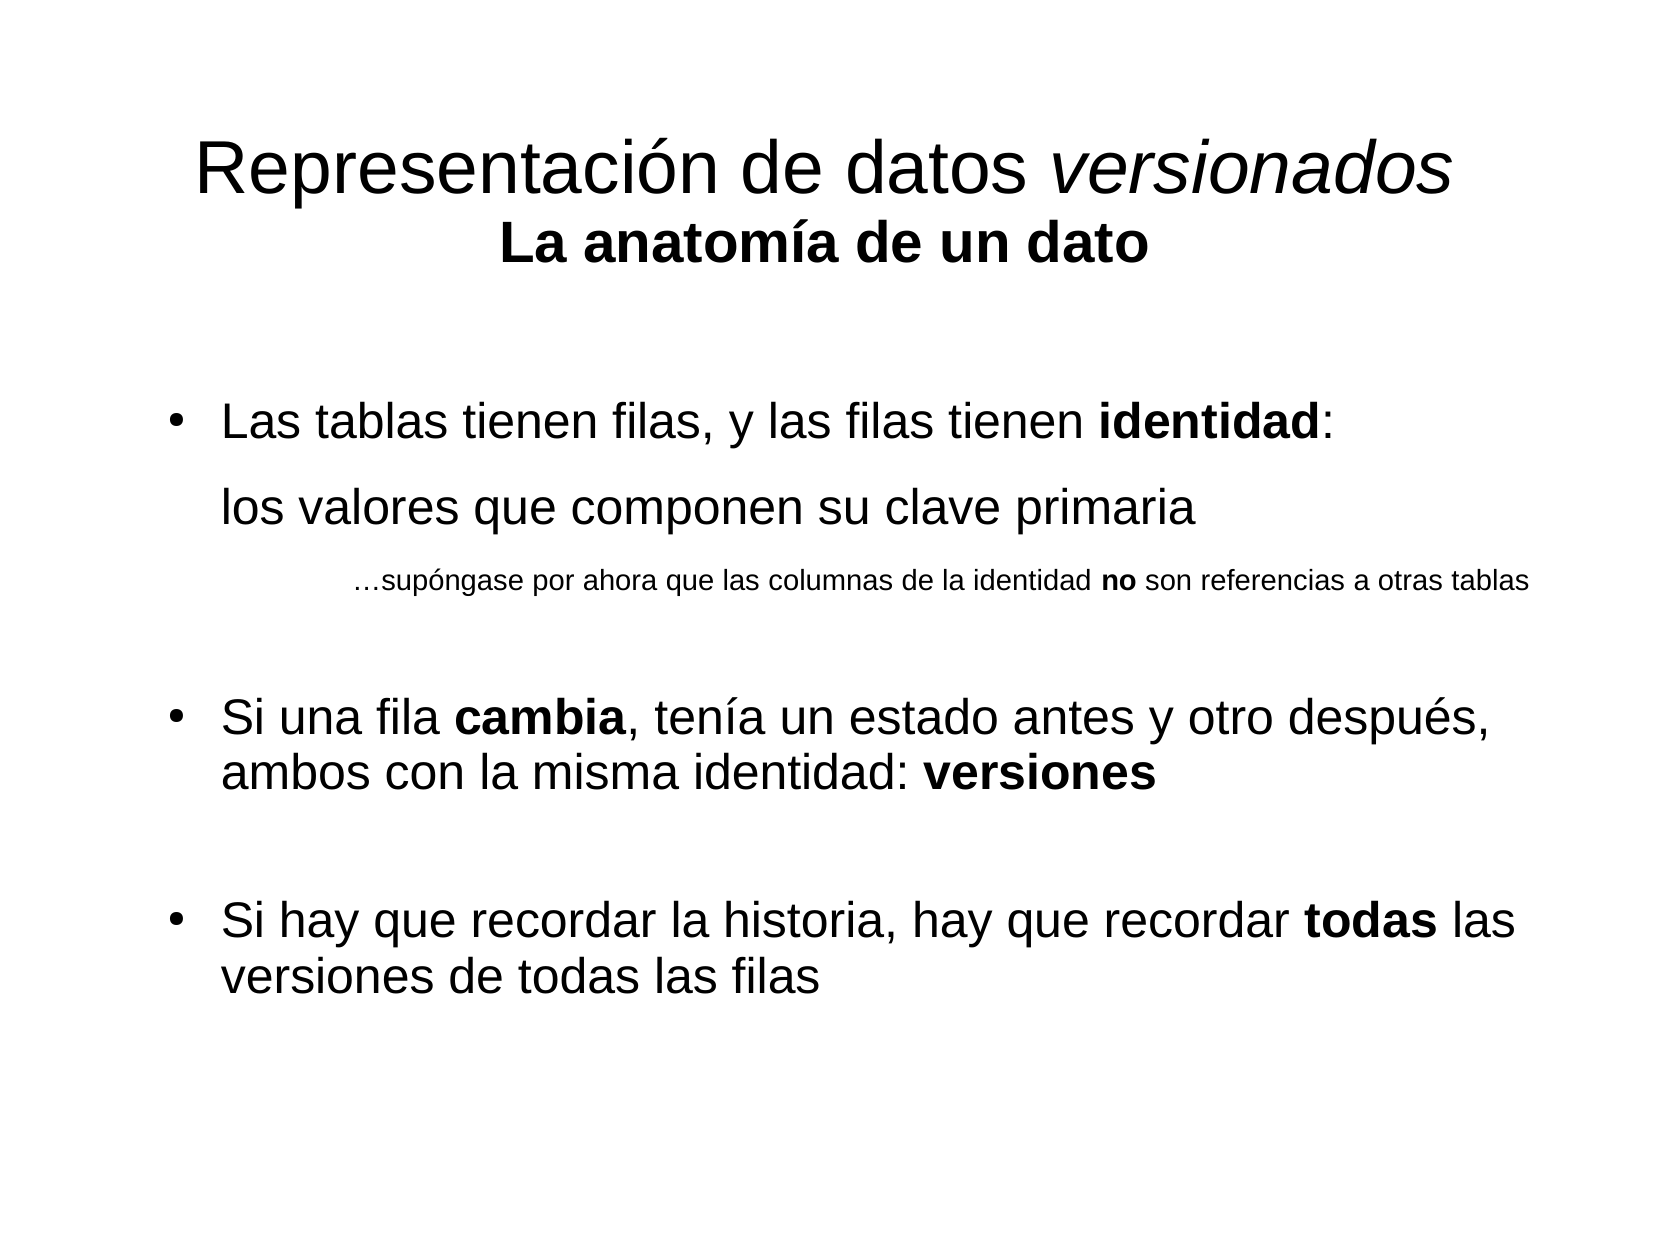

# Representación de datos versionados La anatomía de un dato
Las tablas tienen filas, y las filas tienen identidad:
los valores que componen su clave primaria
…supóngase por ahora que las columnas de la identidad no son referencias a otras tablas
Si una fila cambia, tenía un estado antes y otro después, ambos con la misma identidad: versiones
Si hay que recordar la historia, hay que recordar todas las versiones de todas las filas